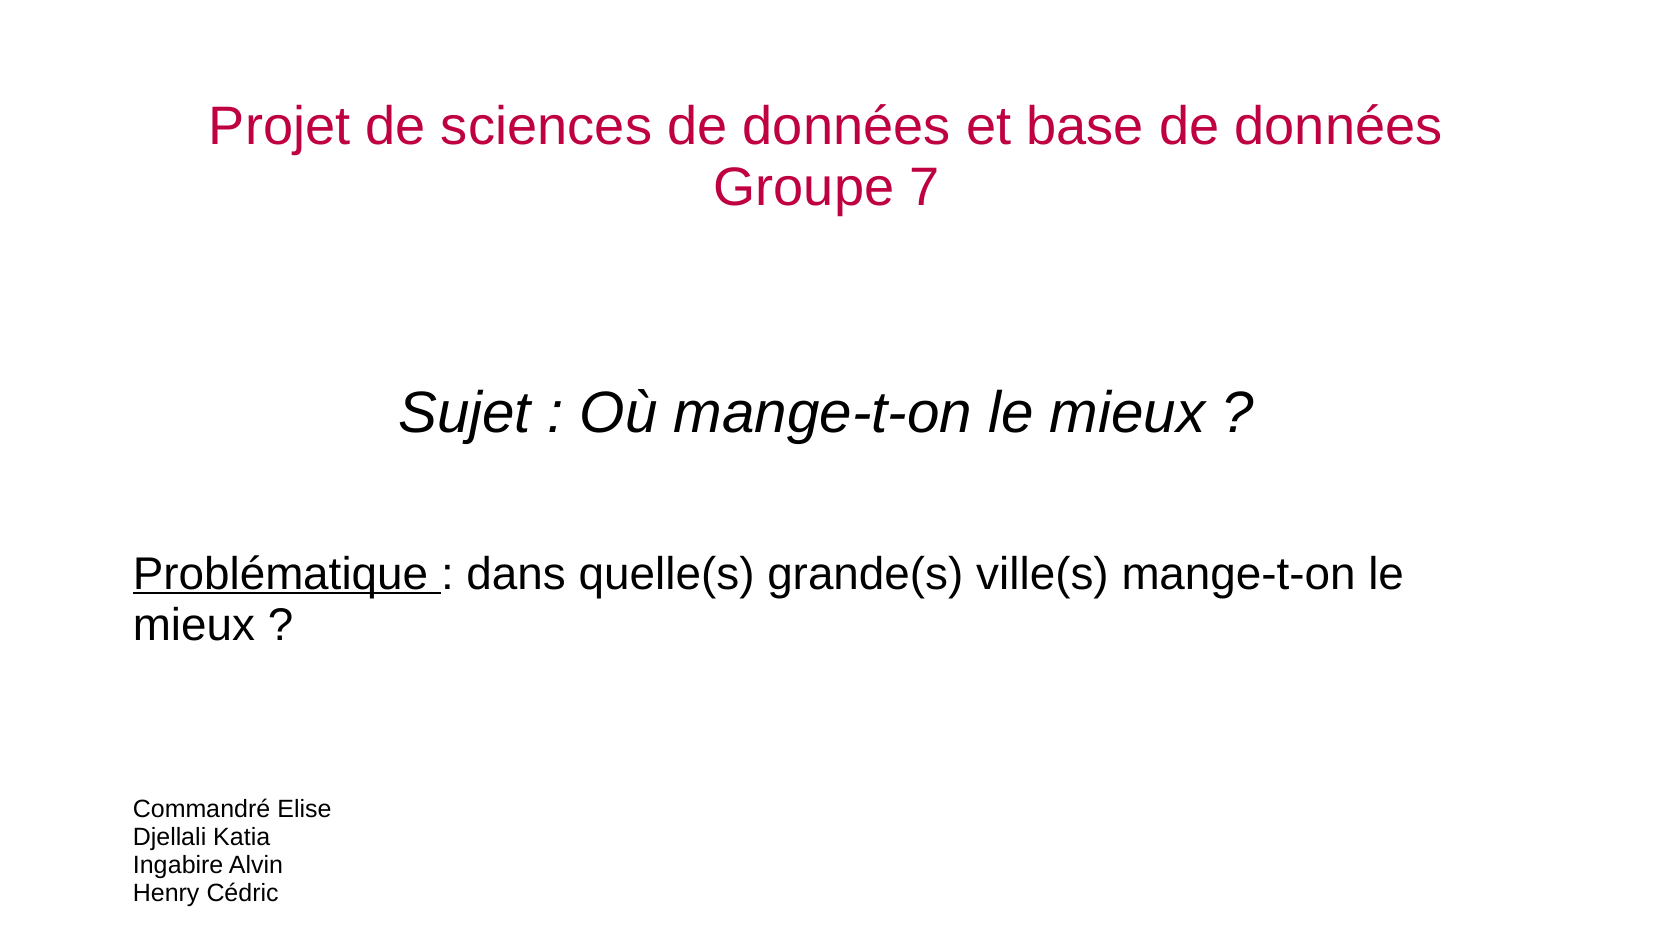

Projet de sciences de données et base de données
Groupe 7
Sujet : Où mange-t-on le mieux ?
Problématique : dans quelle(s) grande(s) ville(s) mange-t-on le mieux ?
Commandré Elise
Djellali Katia
Ingabire Alvin
Henry Cédric